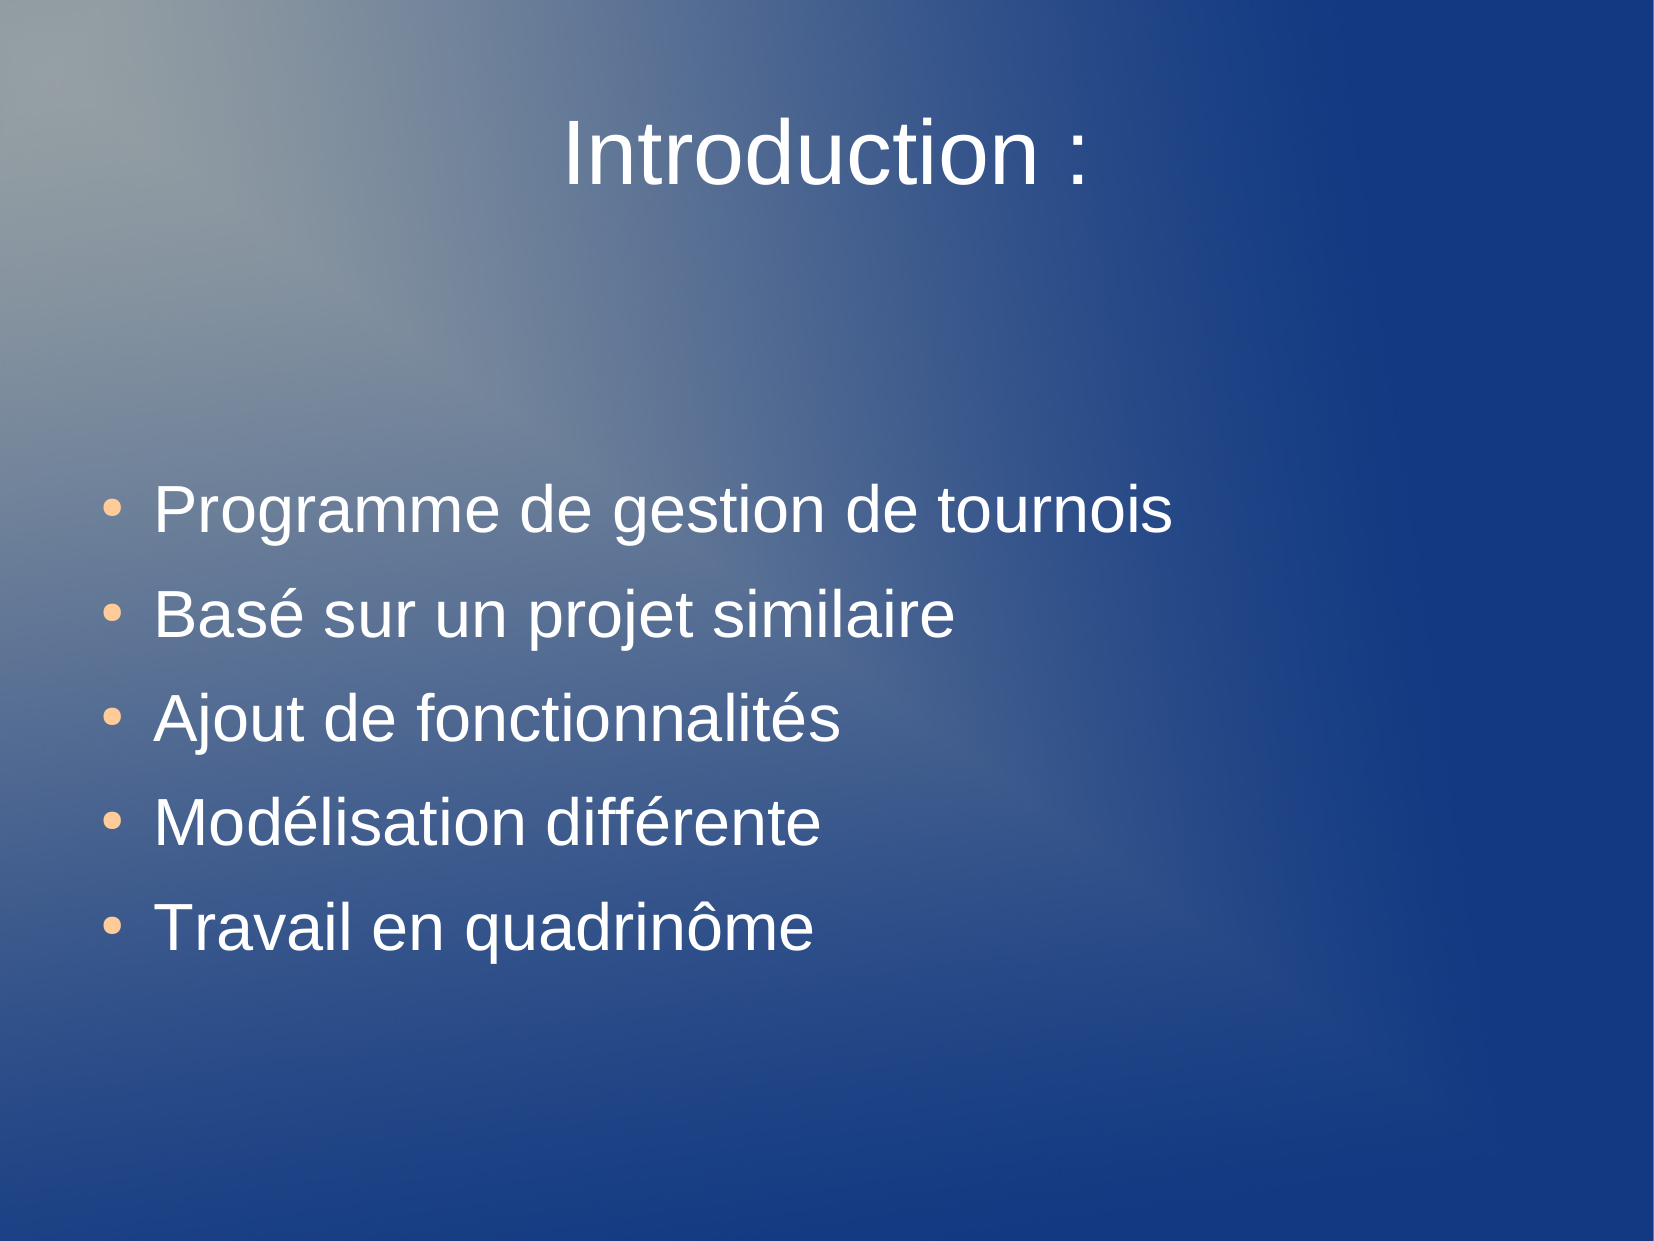

# Introduction :
Programme de gestion de tournois
Basé sur un projet similaire
Ajout de fonctionnalités
Modélisation différente
Travail en quadrinôme